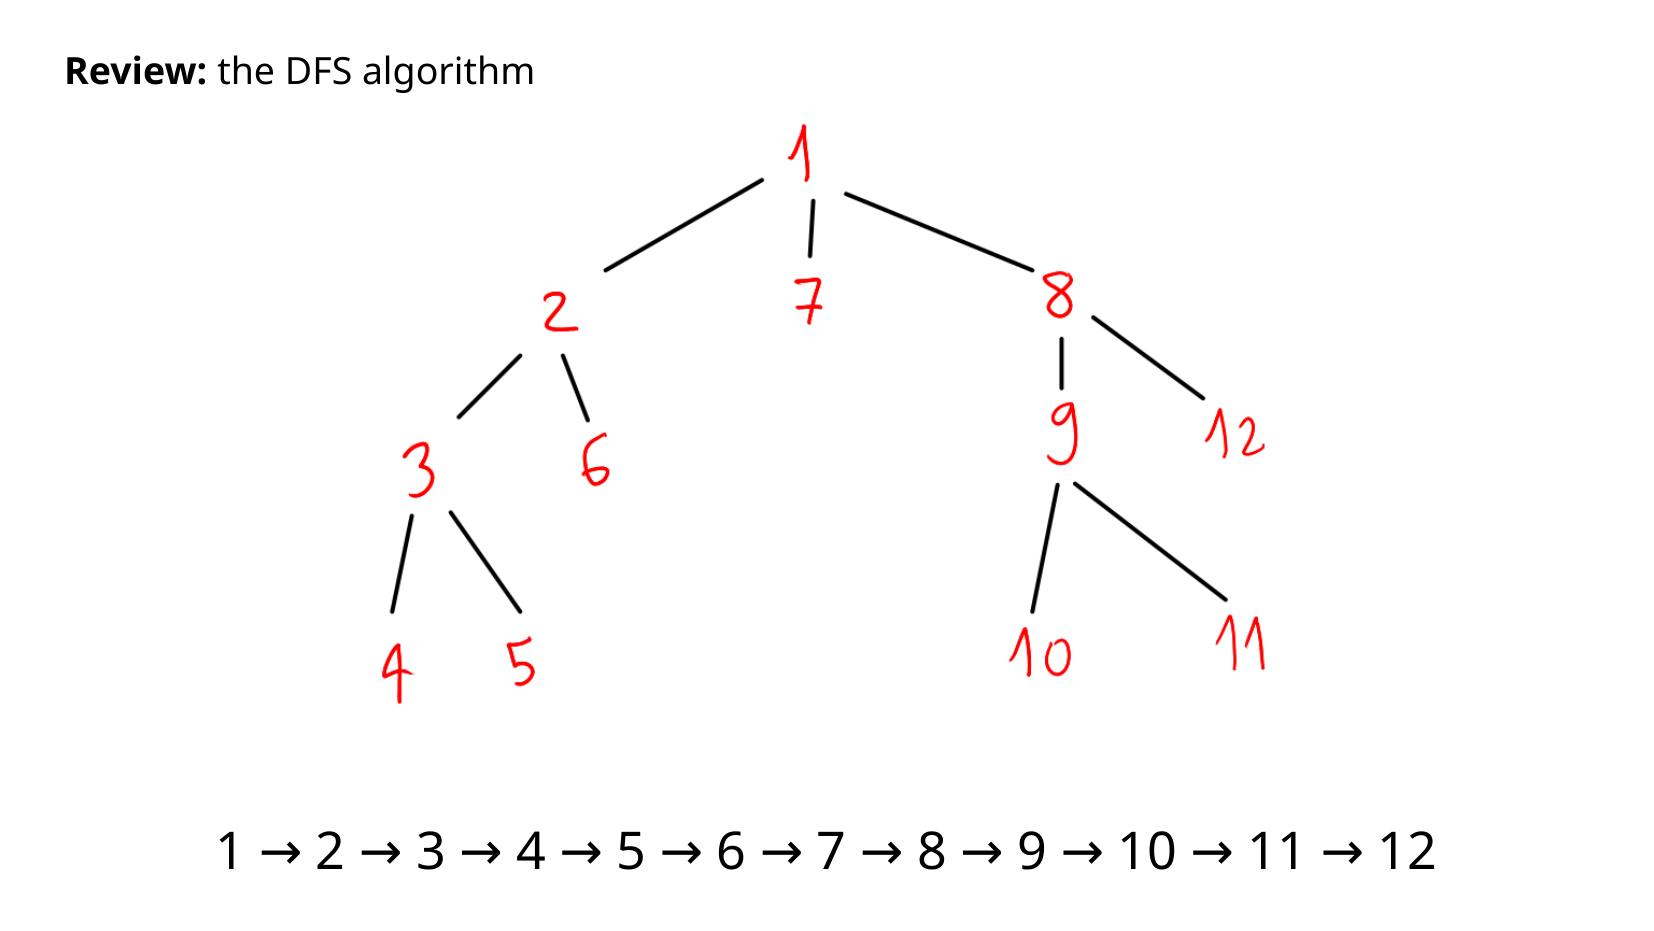

Review: the DFS algorithm
1 → 2 → 3 → 4 → 5 → 6 → 7 → 8 → 9 → 10 → 11 → 12